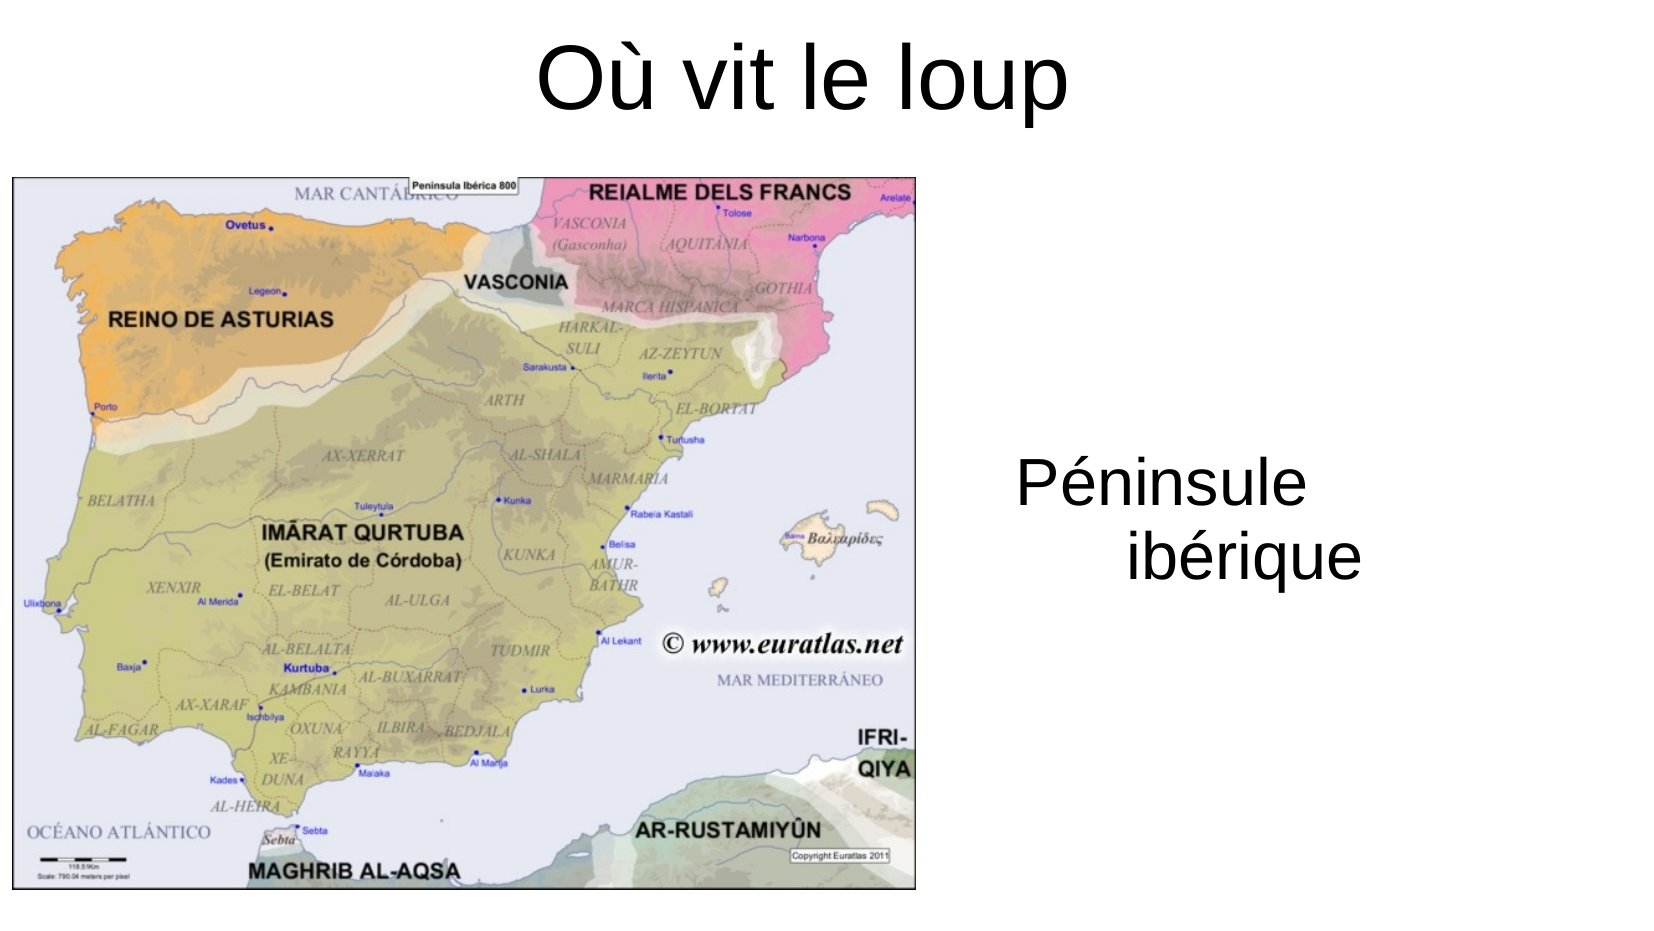

# Où vit le loup
 Péninsule ibérique